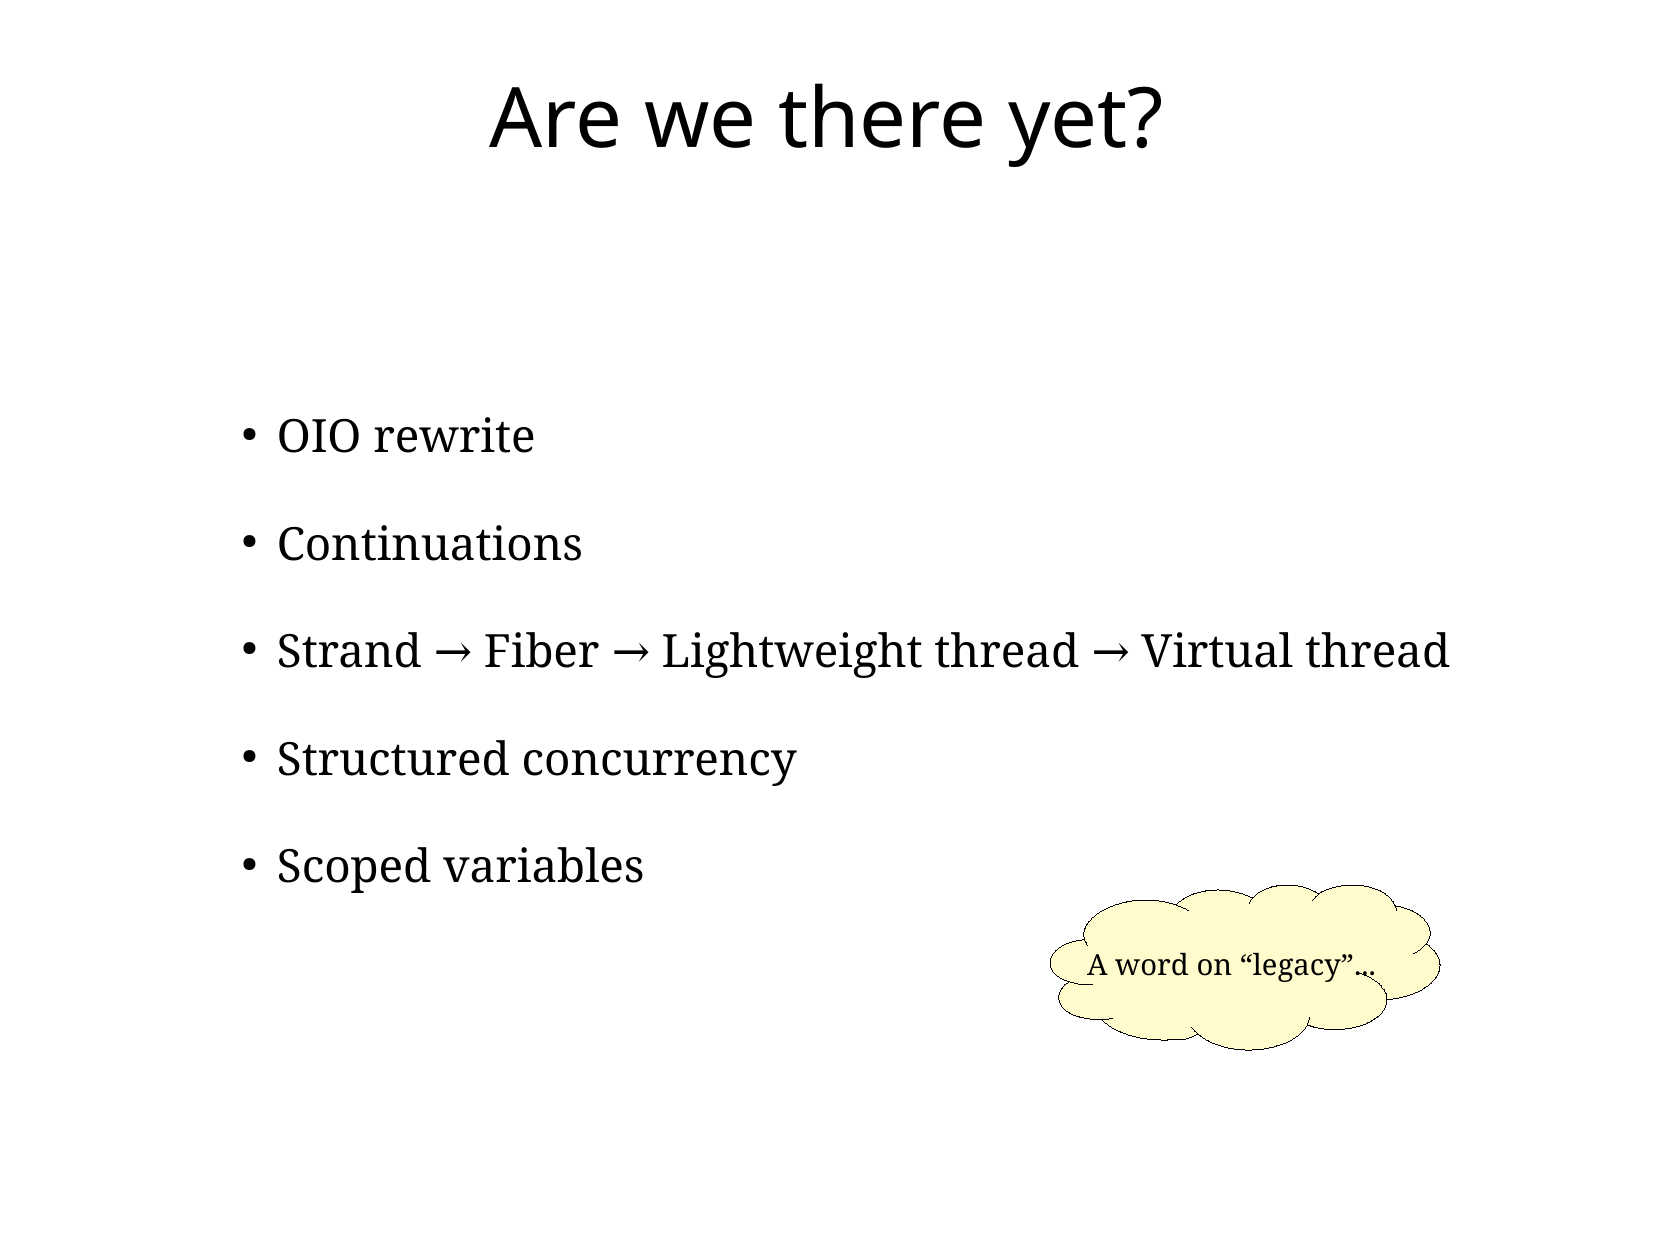

# Are we there yet?
OIO rewrite
Continuations
Strand → Fiber → Lightweight thread → Virtual thread
Structured concurrency
Scoped variables
A word on “legacy”...